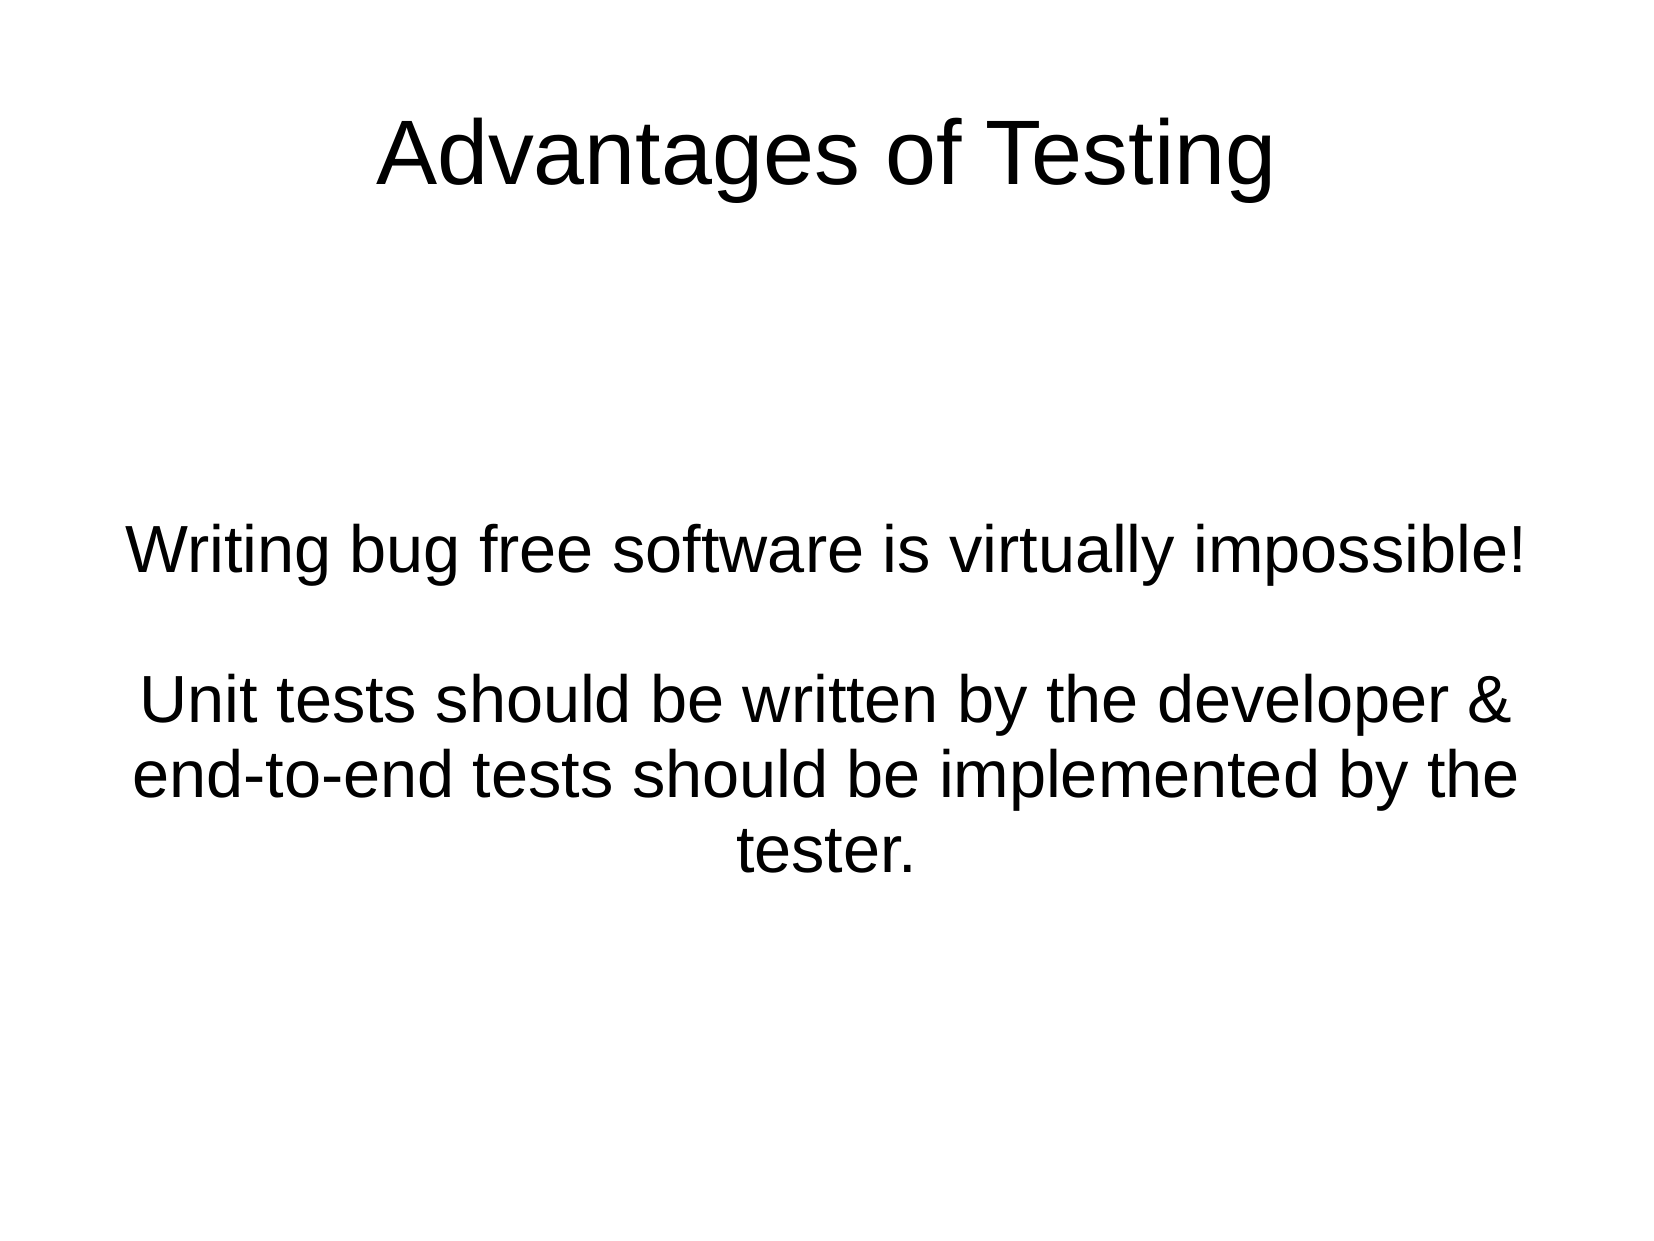

# Advantages of Testing
Writing bug free software is virtually impossible!
Unit tests should be written by the developer & end-to-end tests should be implemented by the tester.